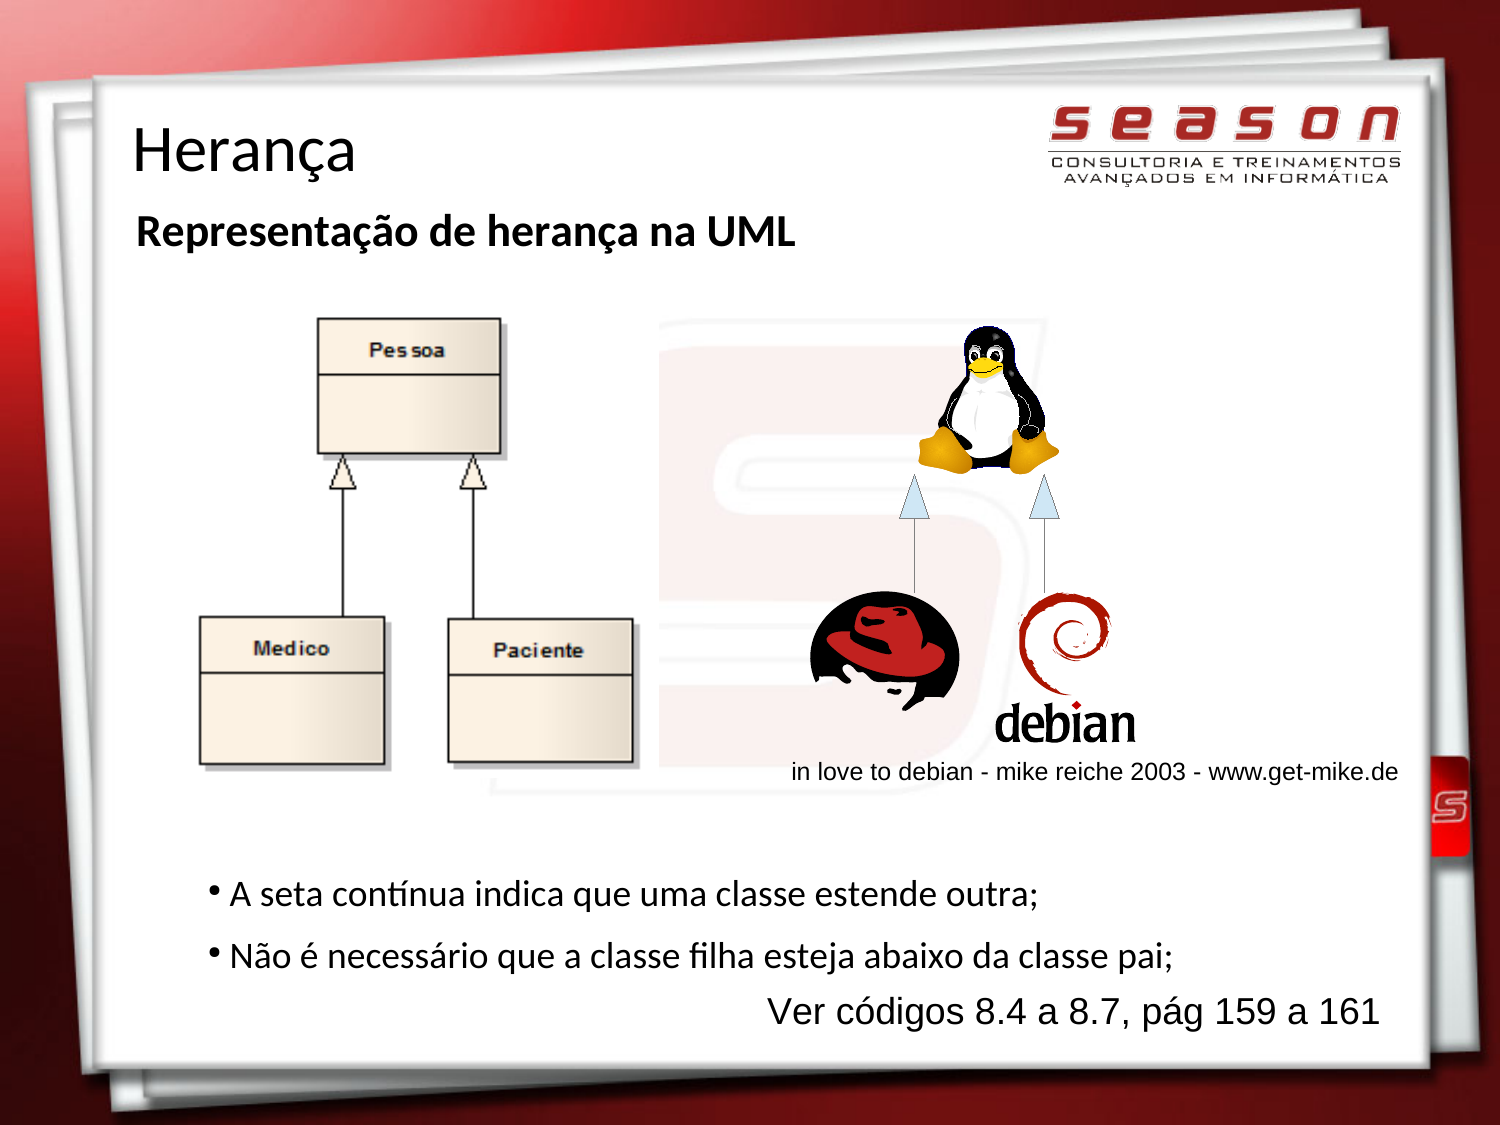

# Herança
Representação de herança na UML
in love to debian - mike reiche 2003 - www.get-mike.de
 A seta contínua indica que uma classe estende outra;
 Não é necessário que a classe filha esteja abaixo da classe pai;
Ver códigos 8.4 a 8.7, pág 159 a 161